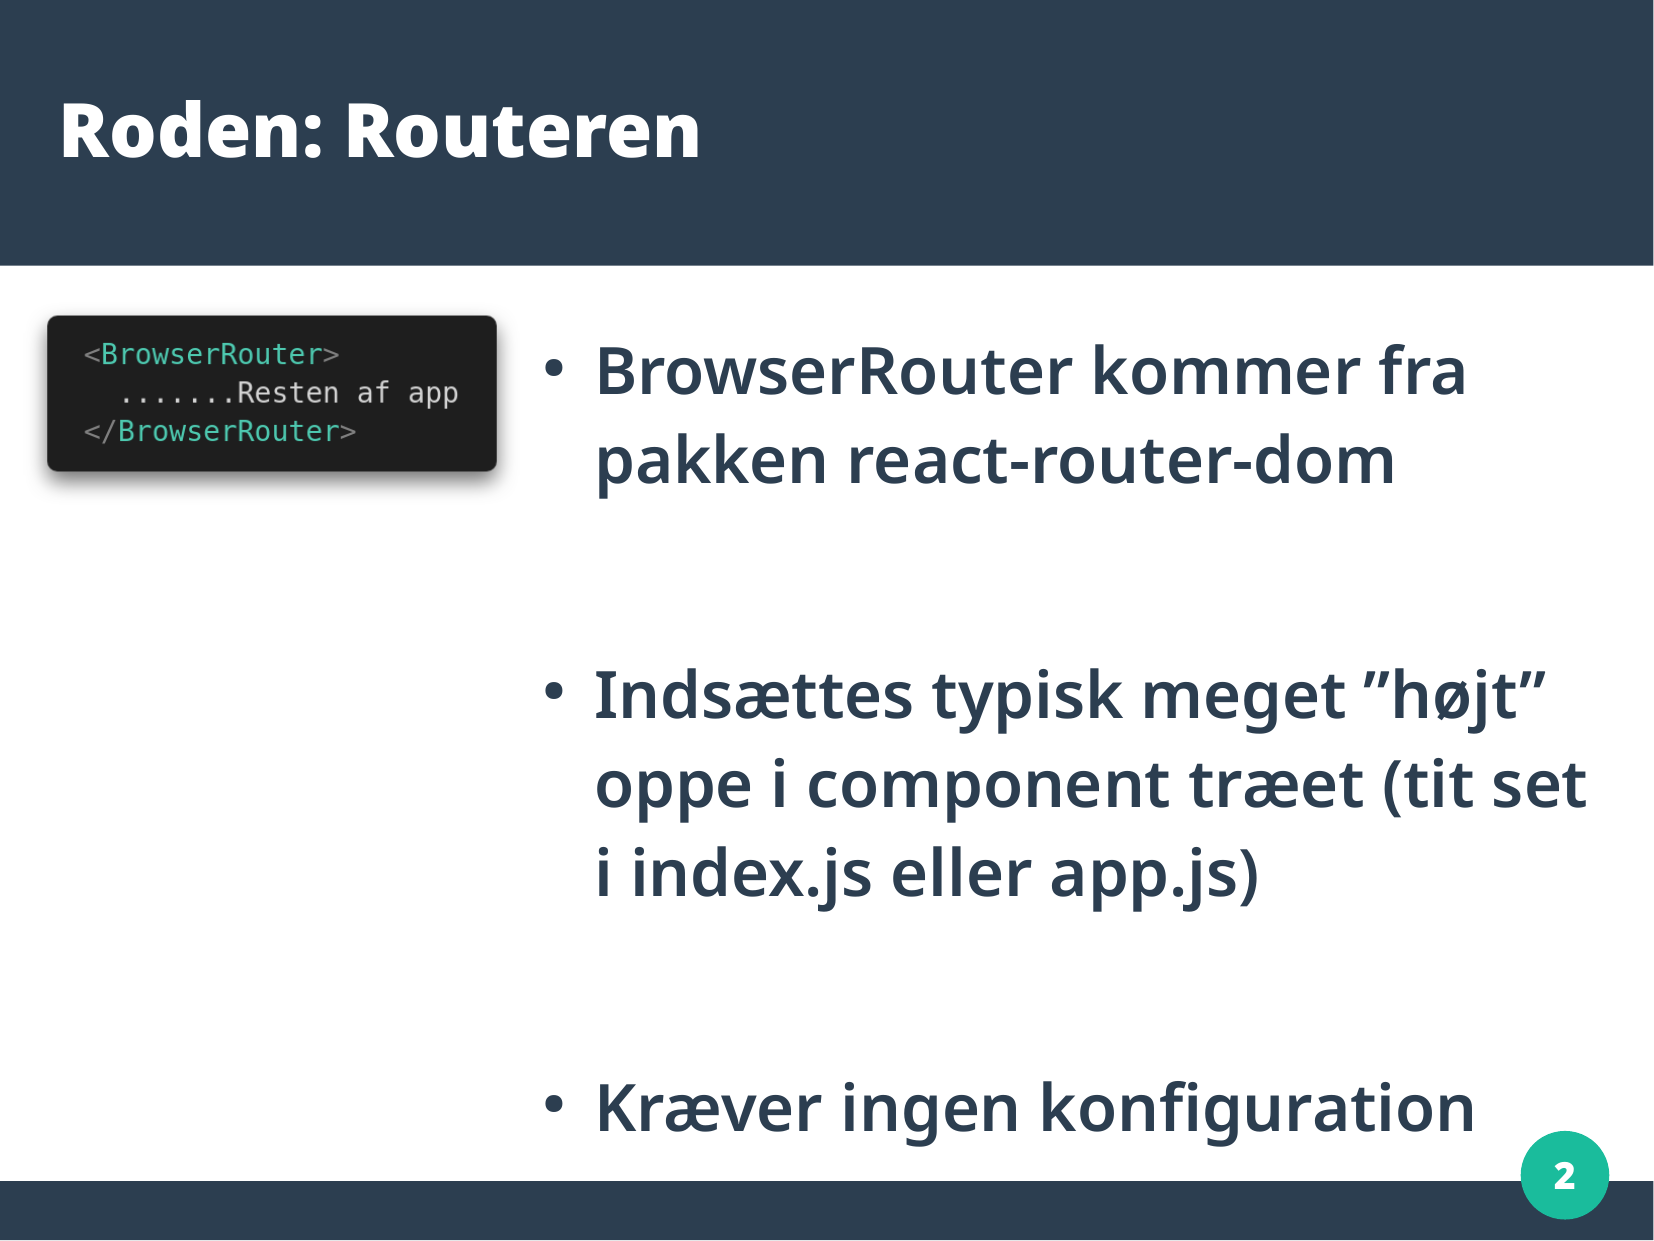

# Roden: Routeren
BrowserRouter kommer fra pakken react-router-dom
Indsættes typisk meget ”højt” oppe i component træet (tit set i index.js eller app.js)
Kræver ingen konfiguration
2